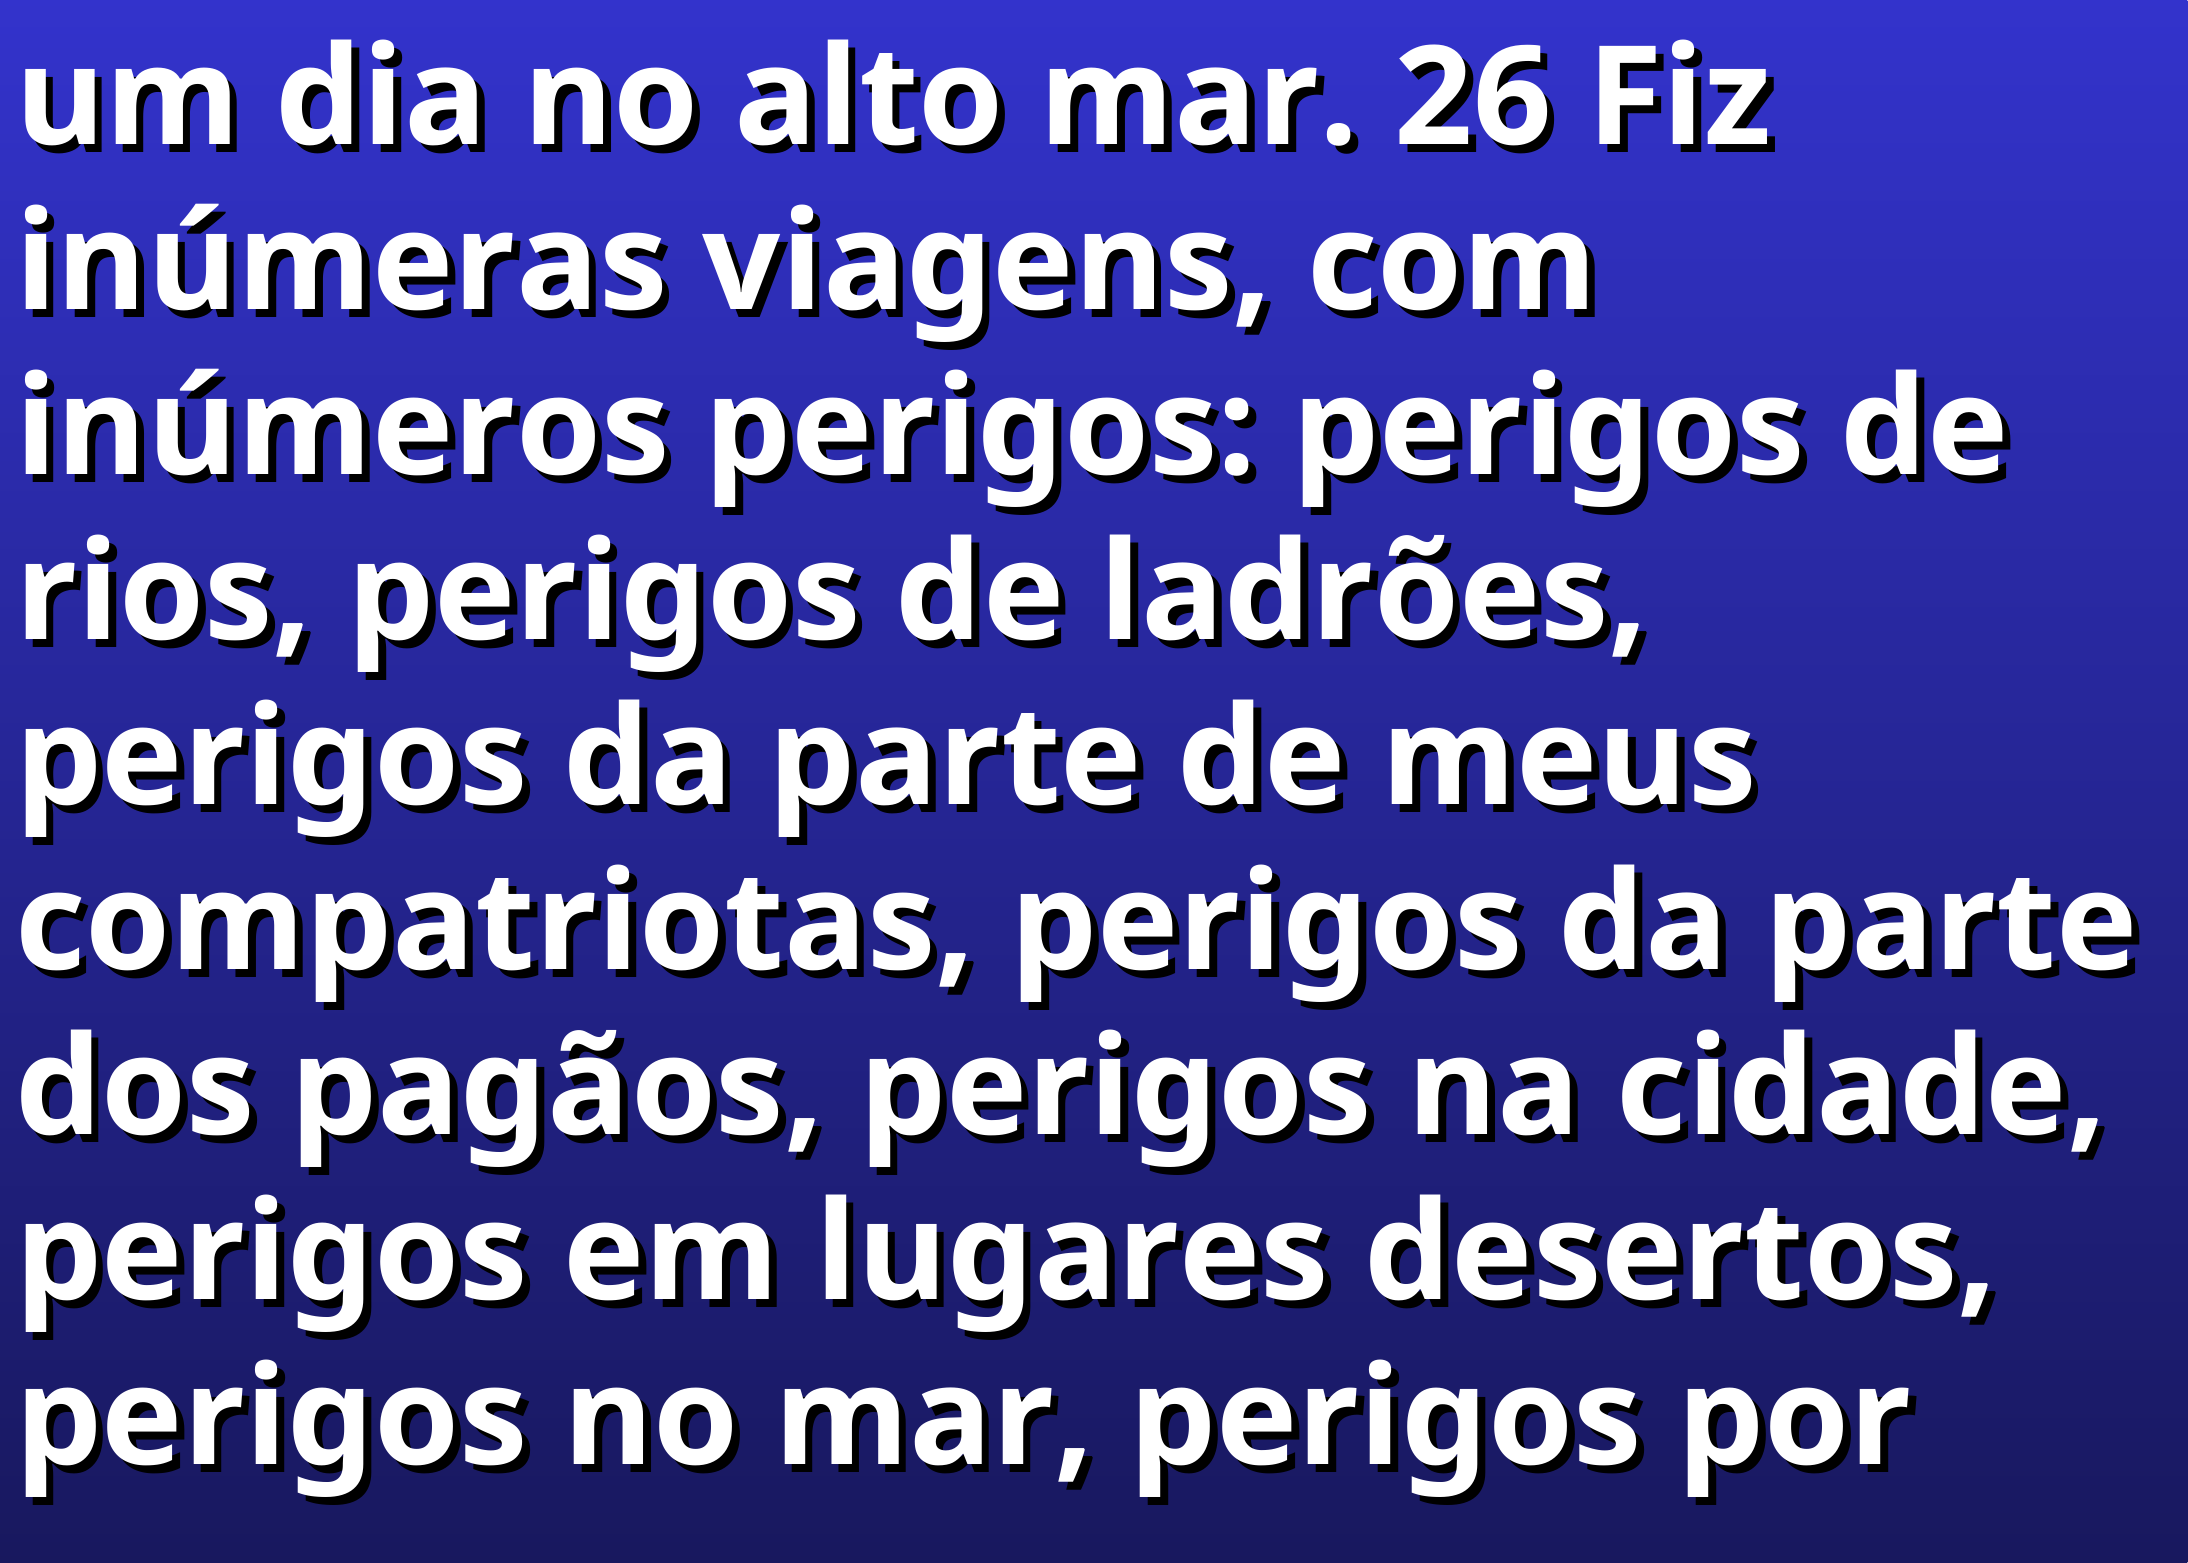

um dia no alto mar. 26 Fiz inúmeras viagens, com inúmeros perigos: perigos de rios, perigos de ladrões, perigos da parte de meus compatriotas, perigos da parte dos pagãos, perigos na cidade, perigos em lugares desertos, perigos no mar, perigos por